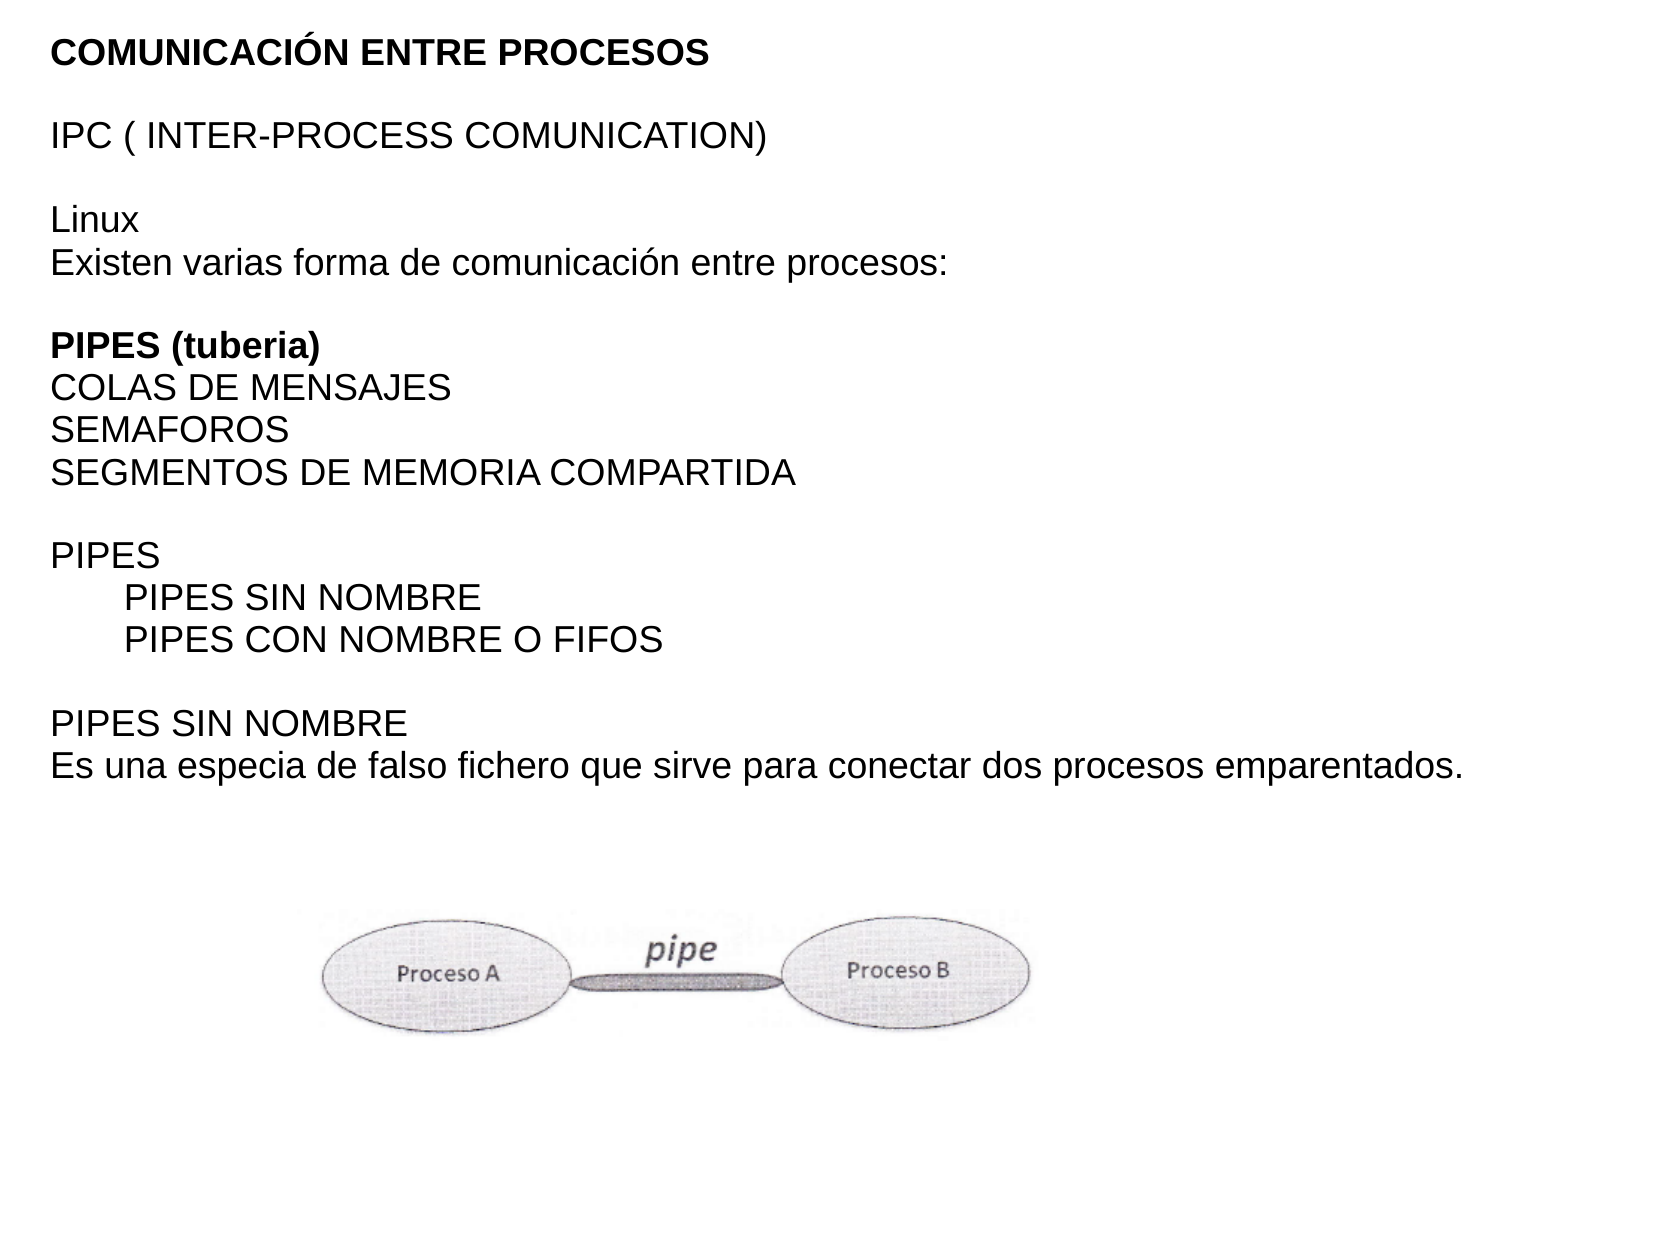

COMUNICACIÓN ENTRE PROCESOS
IPC ( INTER-PROCESS COMUNICATION)
Linux
Existen varias forma de comunicación entre procesos:
PIPES (tuberia)
COLAS DE MENSAJES
SEMAFOROS
SEGMENTOS DE MEMORIA COMPARTIDA
PIPES
	PIPES SIN NOMBRE
	PIPES CON NOMBRE O FIFOS
PIPES SIN NOMBRE
Es una especia de falso fichero que sirve para conectar dos procesos emparentados.